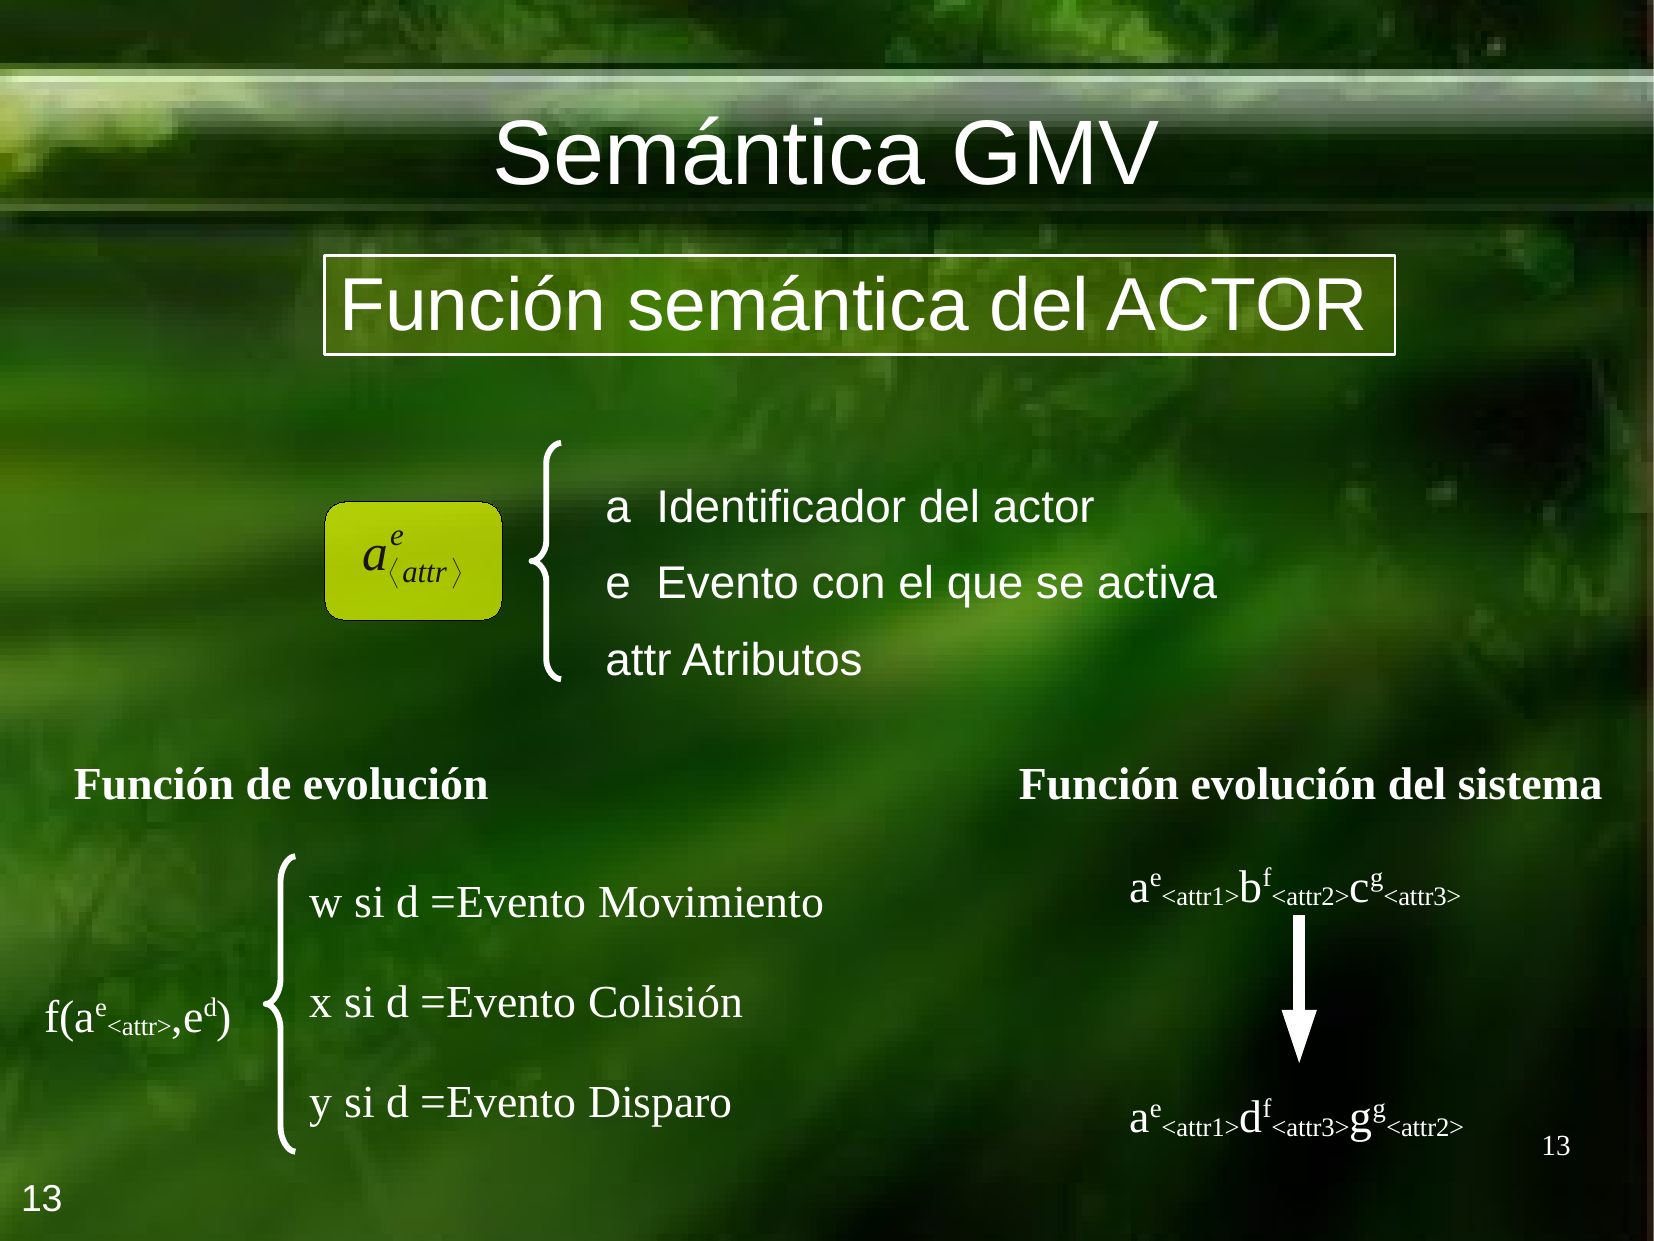

# Semántica GMV
Función semántica del ACTOR
a Identificador del actor
e Evento con el que se activa
attr Atributos
Función evolución del sistema
Función de evolución
w si d =Evento Movimiento
ae<attr1>bf<attr2>cg<attr3>
x si d =Evento Colisión
f(ae<attr>,ed)
y si d =Evento Disparo
ae<attr1>df<attr3>gg<attr2>
13